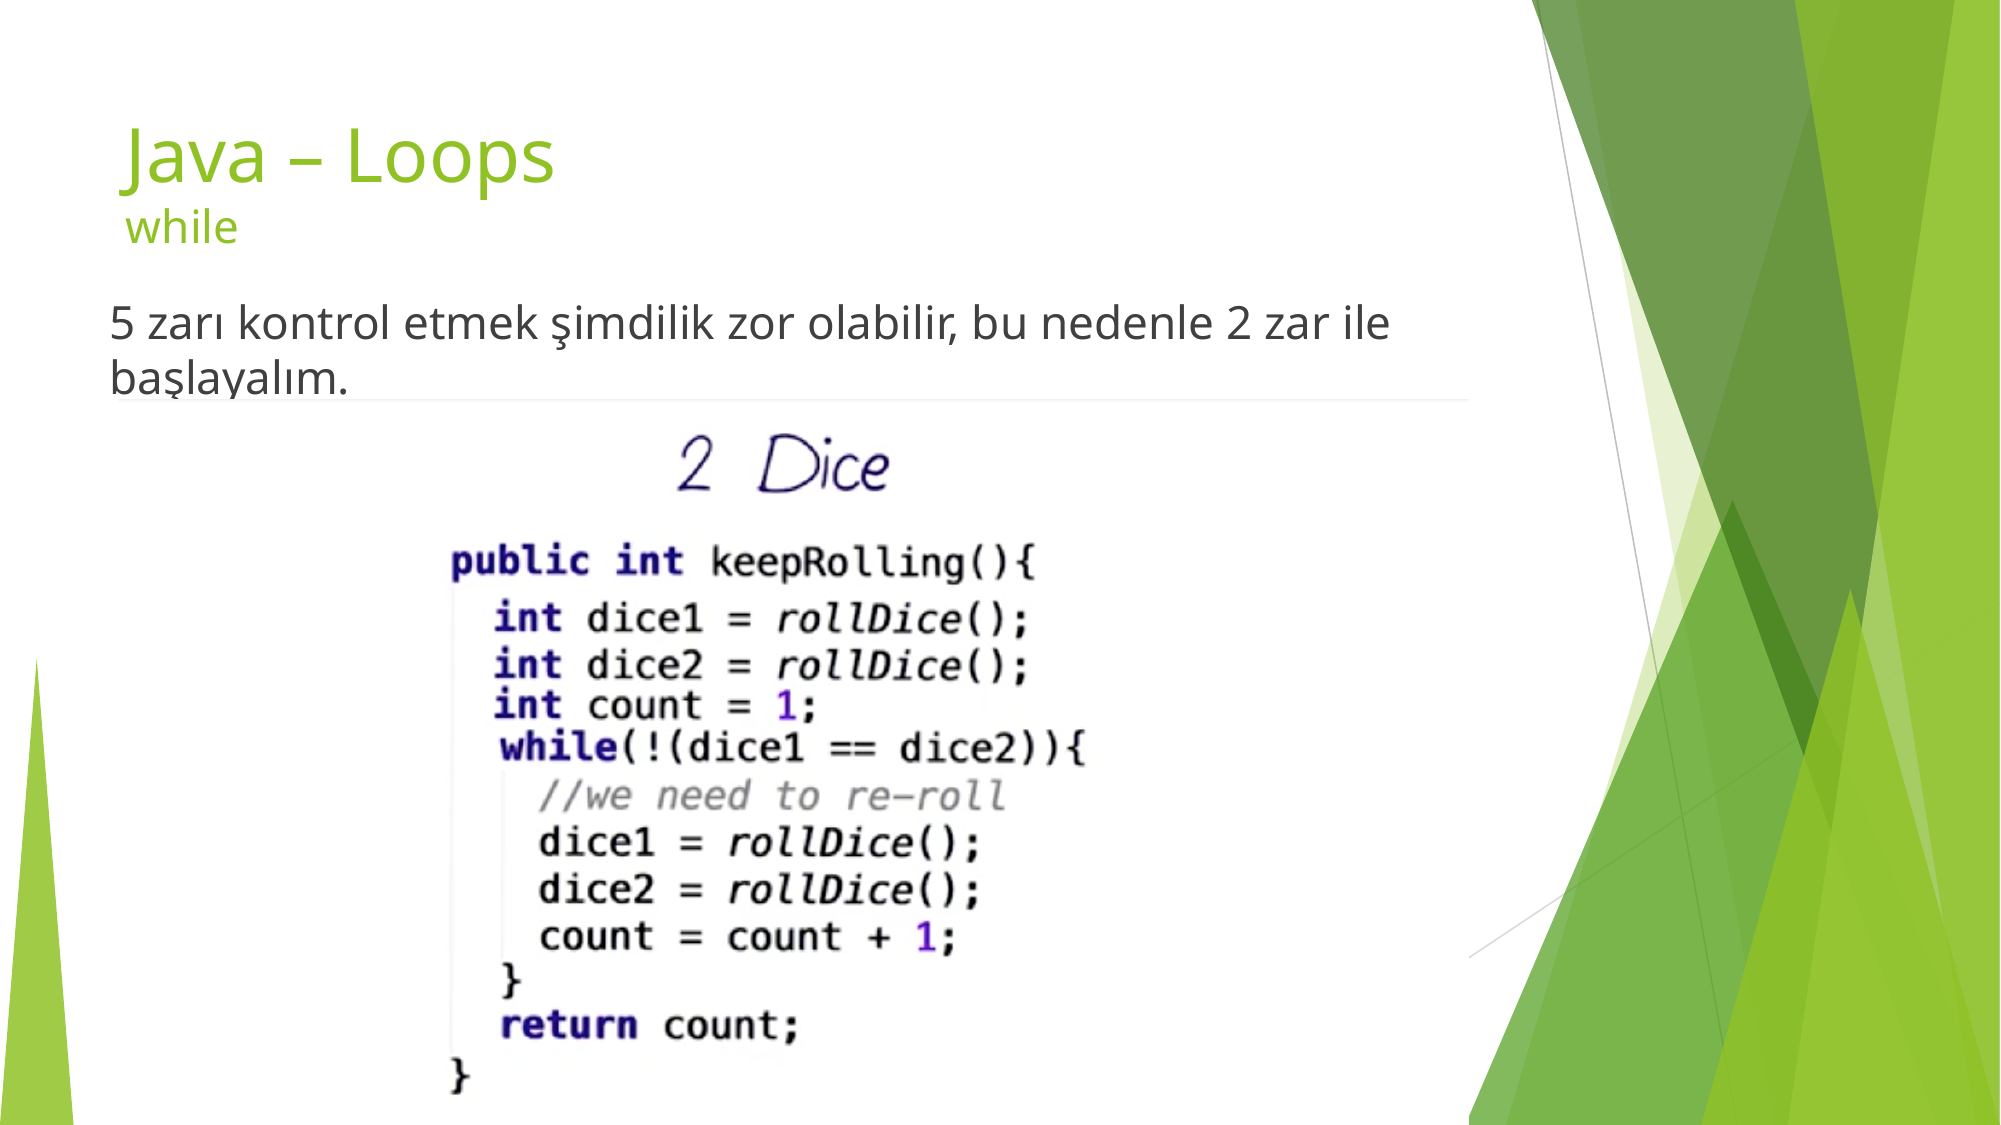

# Java – Loops while
5 zarı kontrol etmek şimdilik zor olabilir, bu nedenle 2 zar ile başlayalım.